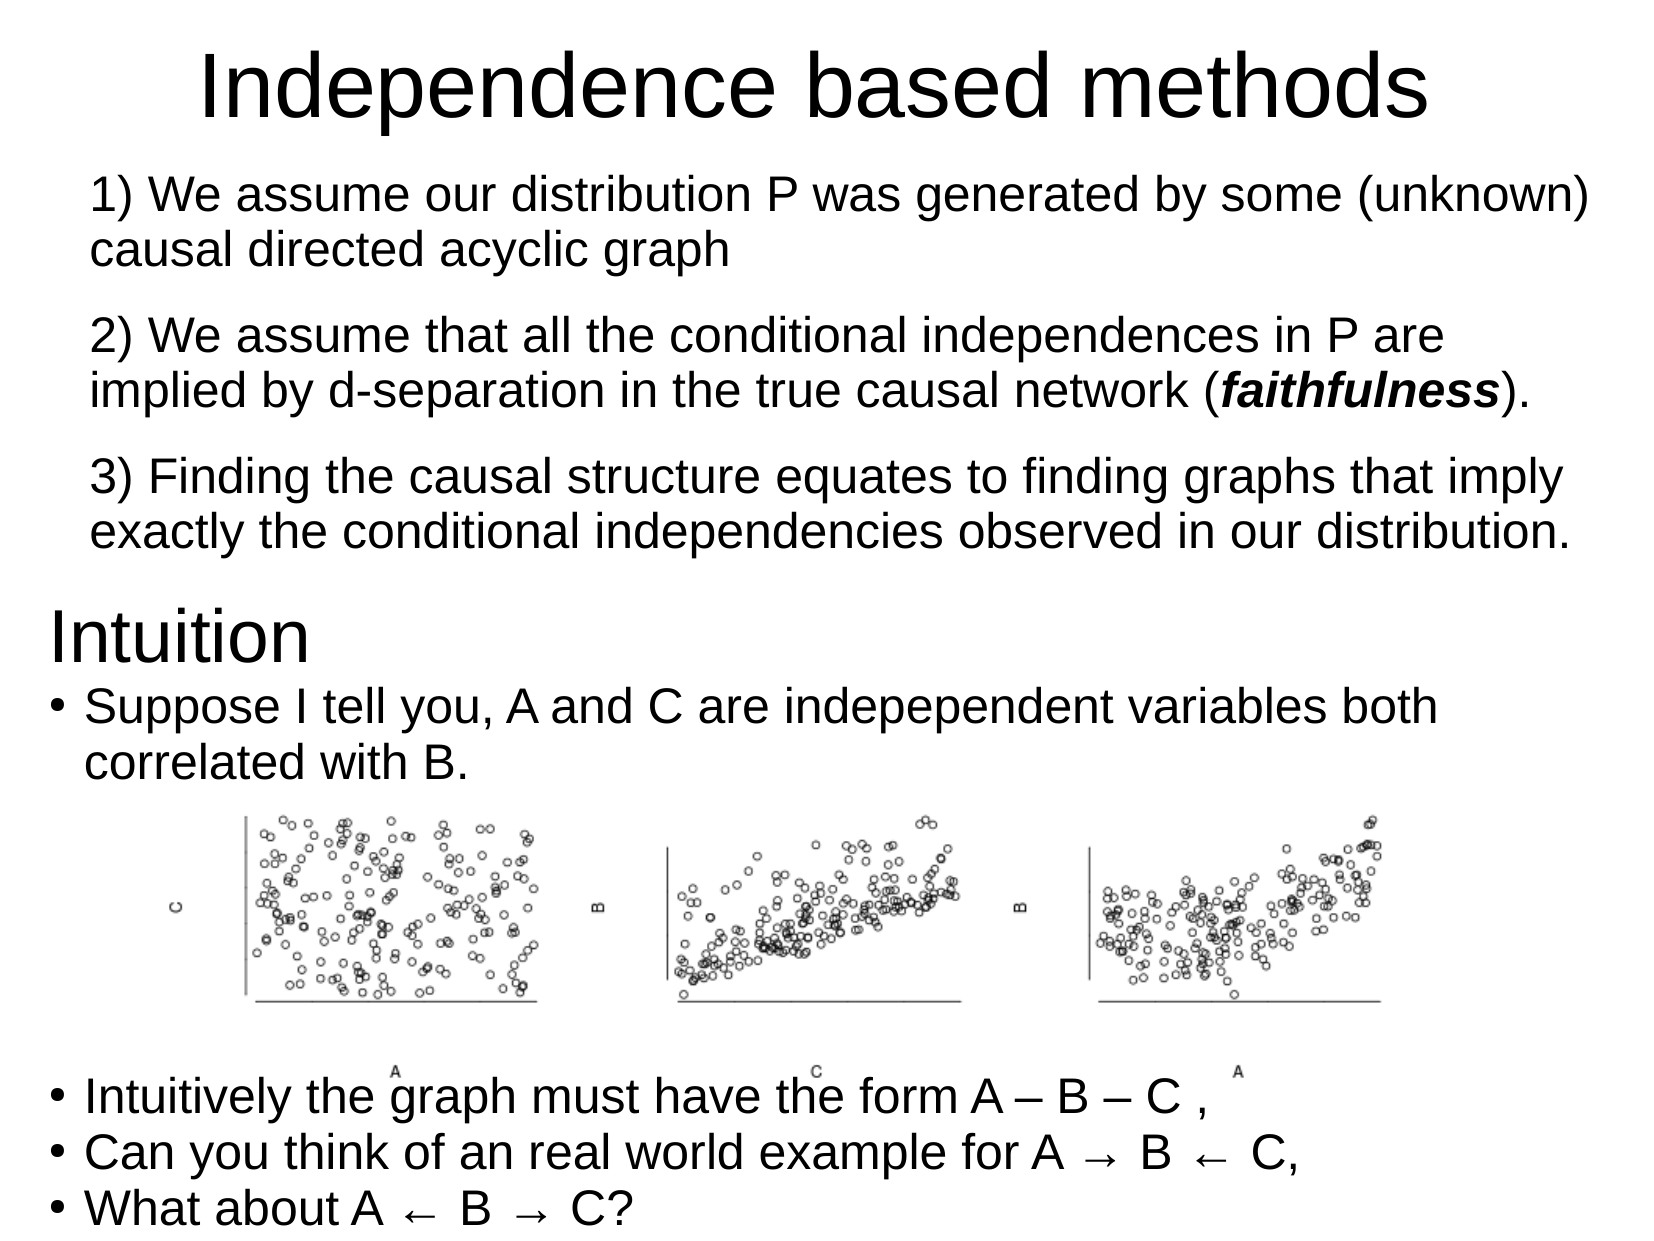

# Independence based methods
1) We assume our distribution P was generated by some (unknown) causal directed acyclic graph
2) We assume that all the conditional independences in P are implied by d-separation in the true causal network (faithfulness).
3) Finding the causal structure equates to finding graphs that imply exactly the conditional independencies observed in our distribution.
Intuition
Suppose I tell you, A and C are indepependent variables both correlated with B.
Intuitively the graph must have the form A – B – C ,
Can you think of an real world example for A → B ← C,
What about A ← B → C?